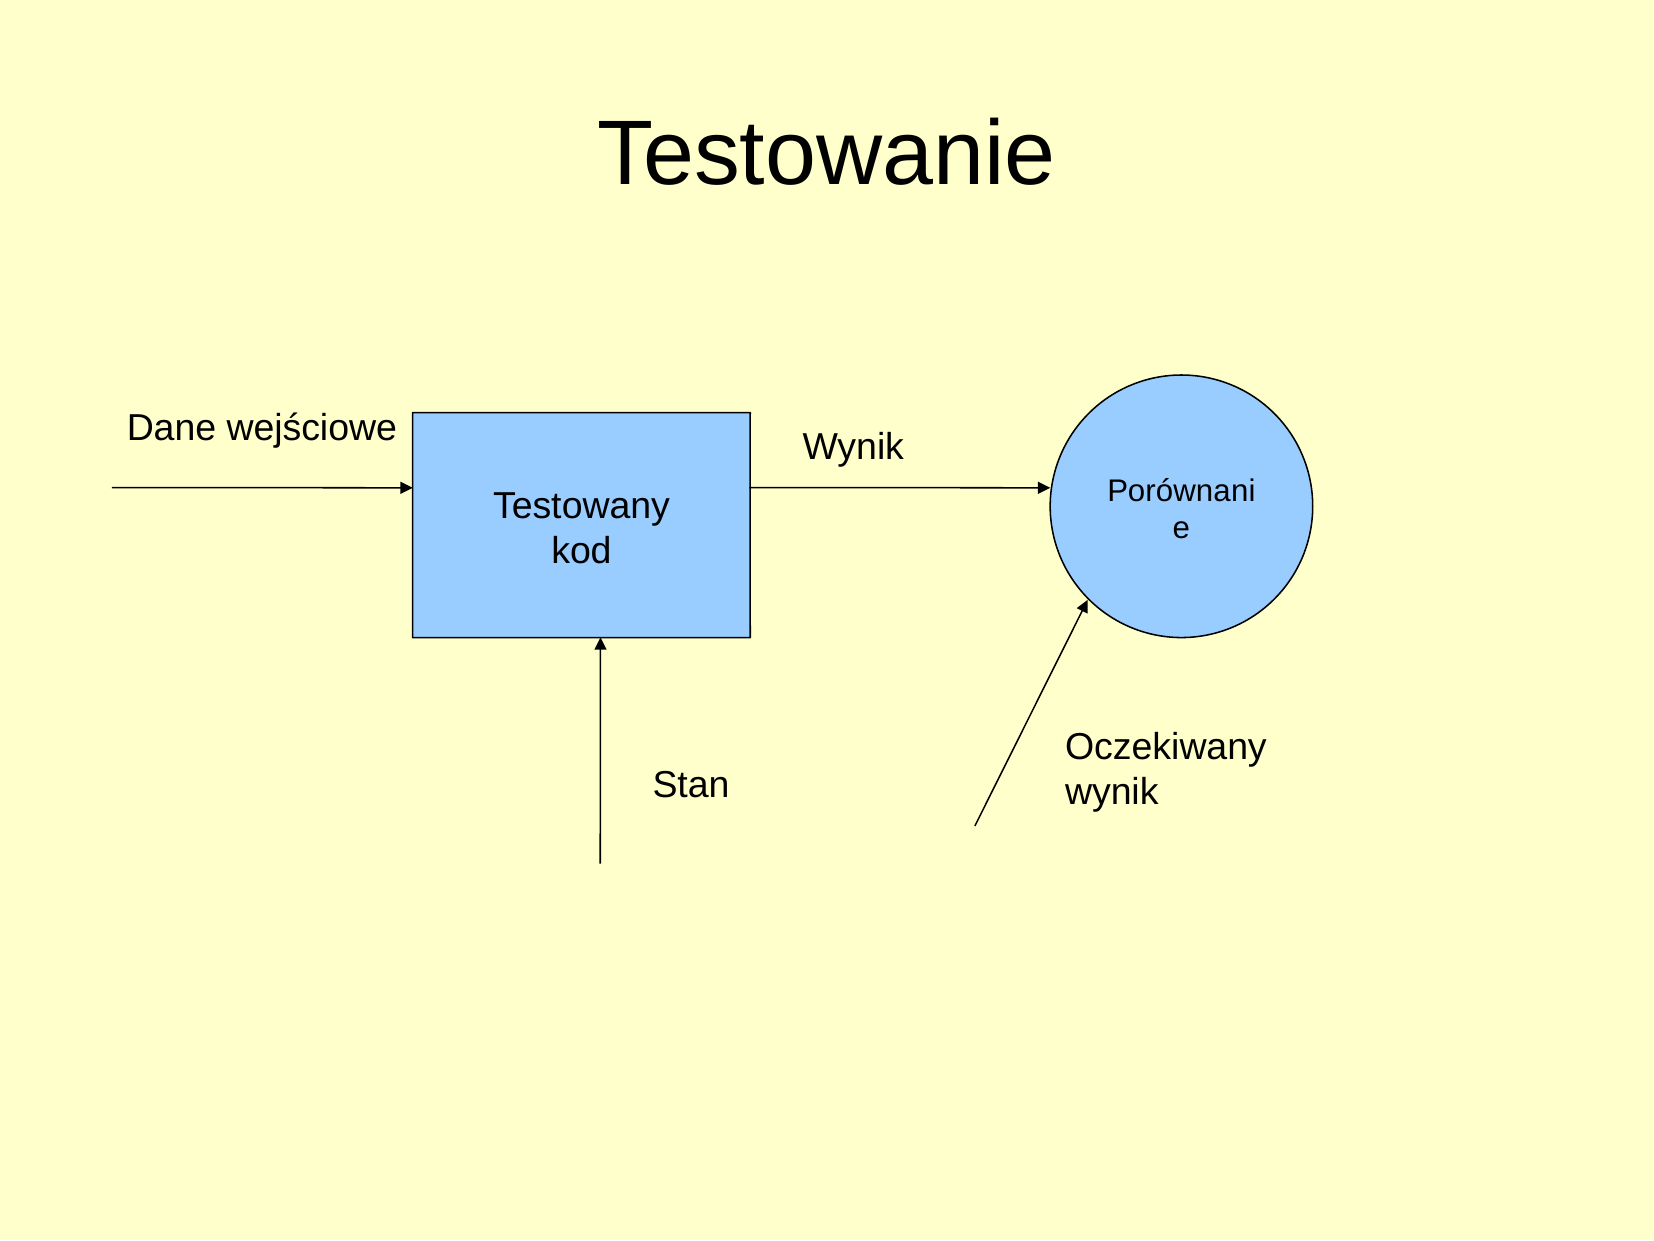

# Testowanie
Porównanie
Dane wejściowe
Testowany
kod
Wynik
Oczekiwany
wynik
Stan